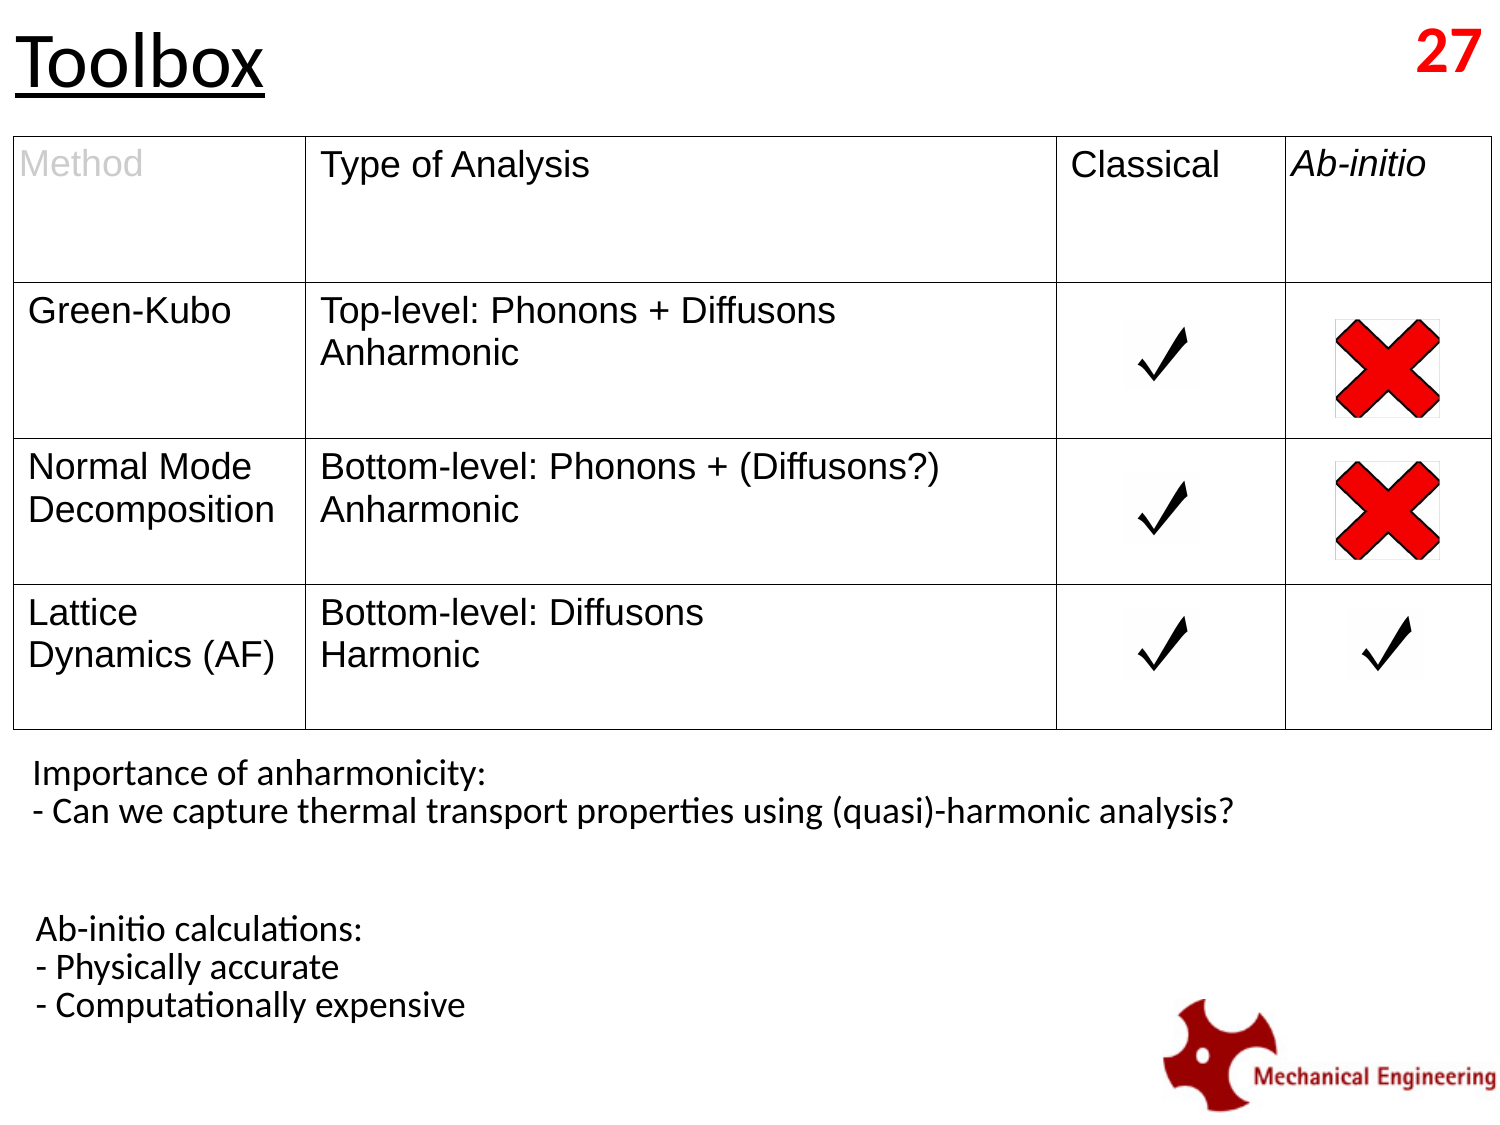

# Toolbox
27
| Method | Type of Analysis | Classical | Ab-initio |
| --- | --- | --- | --- |
| Green-Kubo | Top-level: Phonons + Diffusons Anharmonic | | |
| Normal Mode Decomposition | Bottom-level: Phonons + (Diffusons?) Anharmonic | | |
| Lattice Dynamics (AF) | Bottom-level: Diffusons Harmonic | | |
Importance of anharmonicity:
- Can we capture thermal transport properties using (quasi)-harmonic analysis?
Ab-initio calculations:
- Physically accurate
- Computationally expensive